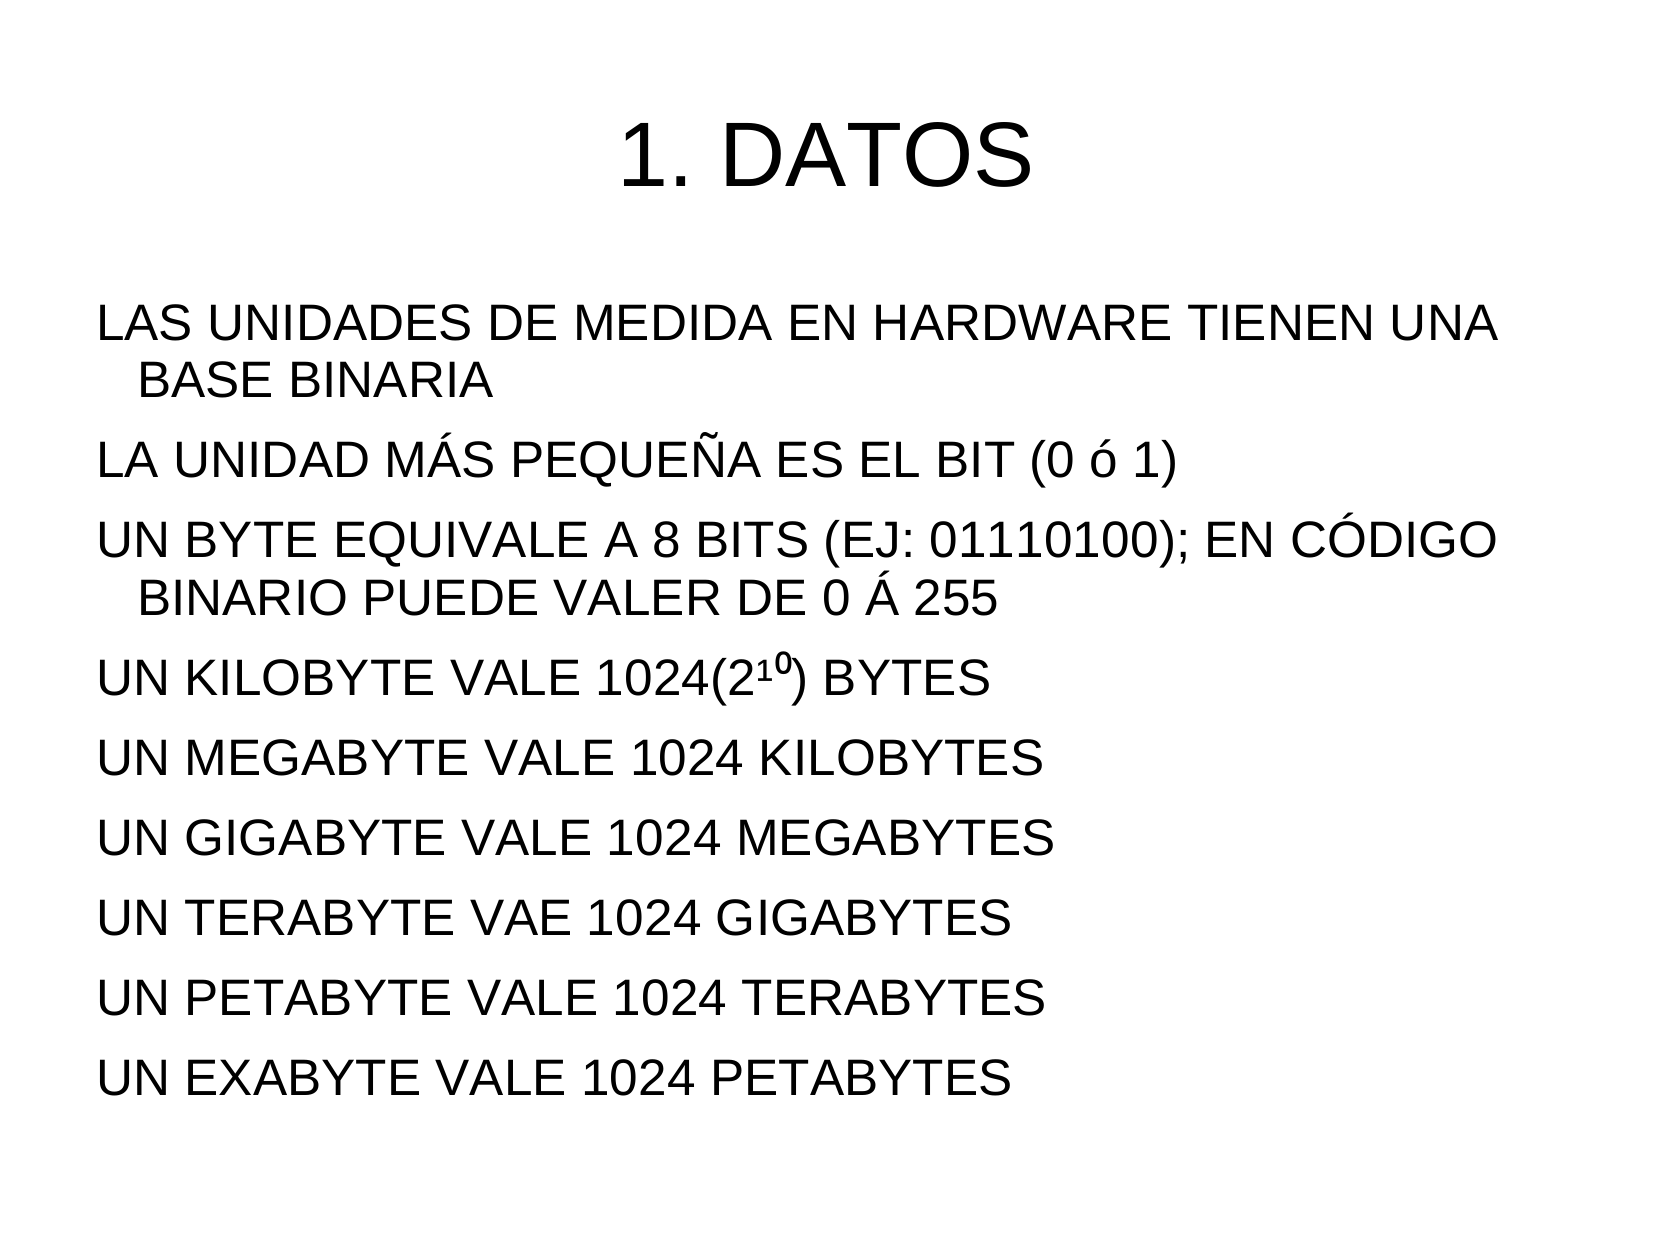

# 1. DATOS
LAS UNIDADES DE MEDIDA EN HARDWARE TIENEN UNA BASE BINARIA
LA UNIDAD MÁS PEQUEÑA ES EL BIT (0 ó 1)
UN BYTE EQUIVALE A 8 BITS (EJ: 01110100); EN CÓDIGO BINARIO PUEDE VALER DE 0 Á 255
UN KILOBYTE VALE 1024(2¹⁰) BYTES
UN MEGABYTE VALE 1024 KILOBYTES
UN GIGABYTE VALE 1024 MEGABYTES
UN TERABYTE VAE 1024 GIGABYTES
UN PETABYTE VALE 1024 TERABYTES
UN EXABYTE VALE 1024 PETABYTES